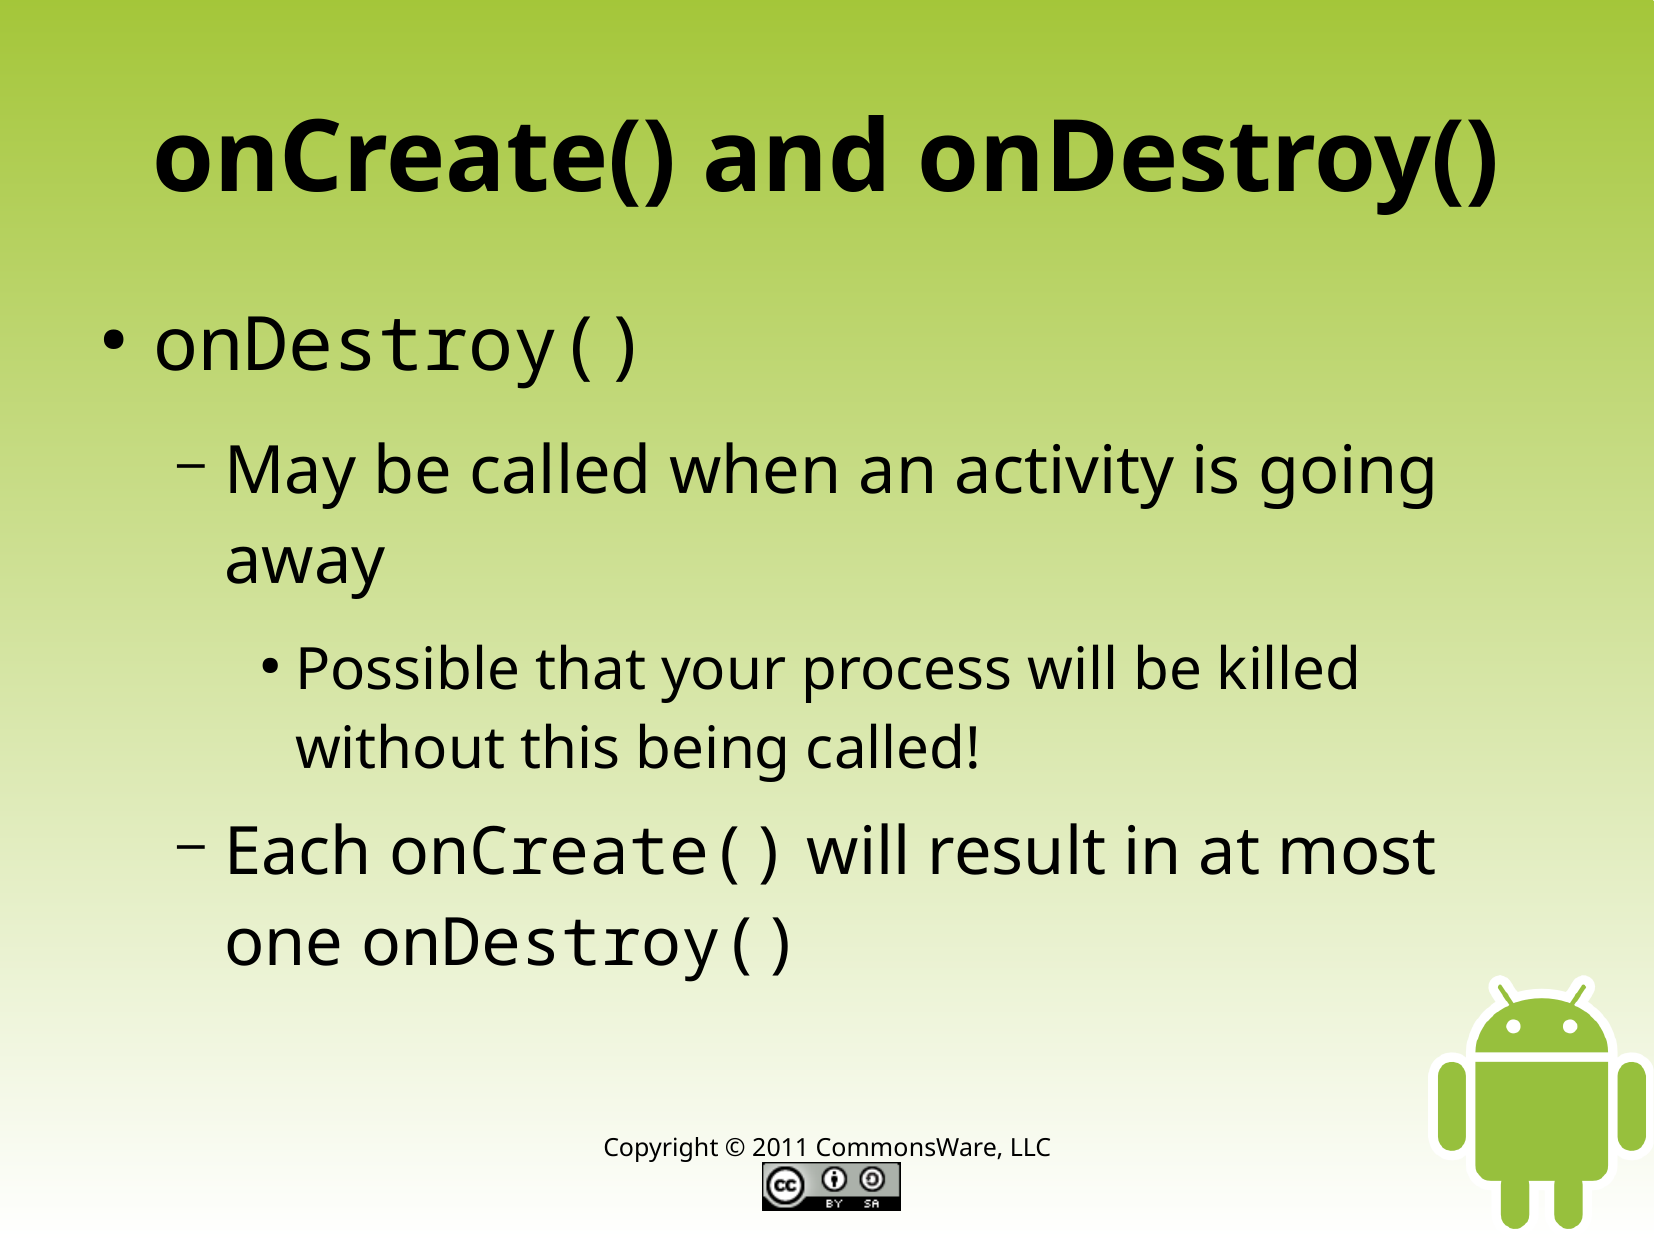

# onCreate() and onDestroy()
onDestroy()
May be called when an activity is going away
Possible that your process will be killed without this being called!
Each onCreate() will result in at most one onDestroy()